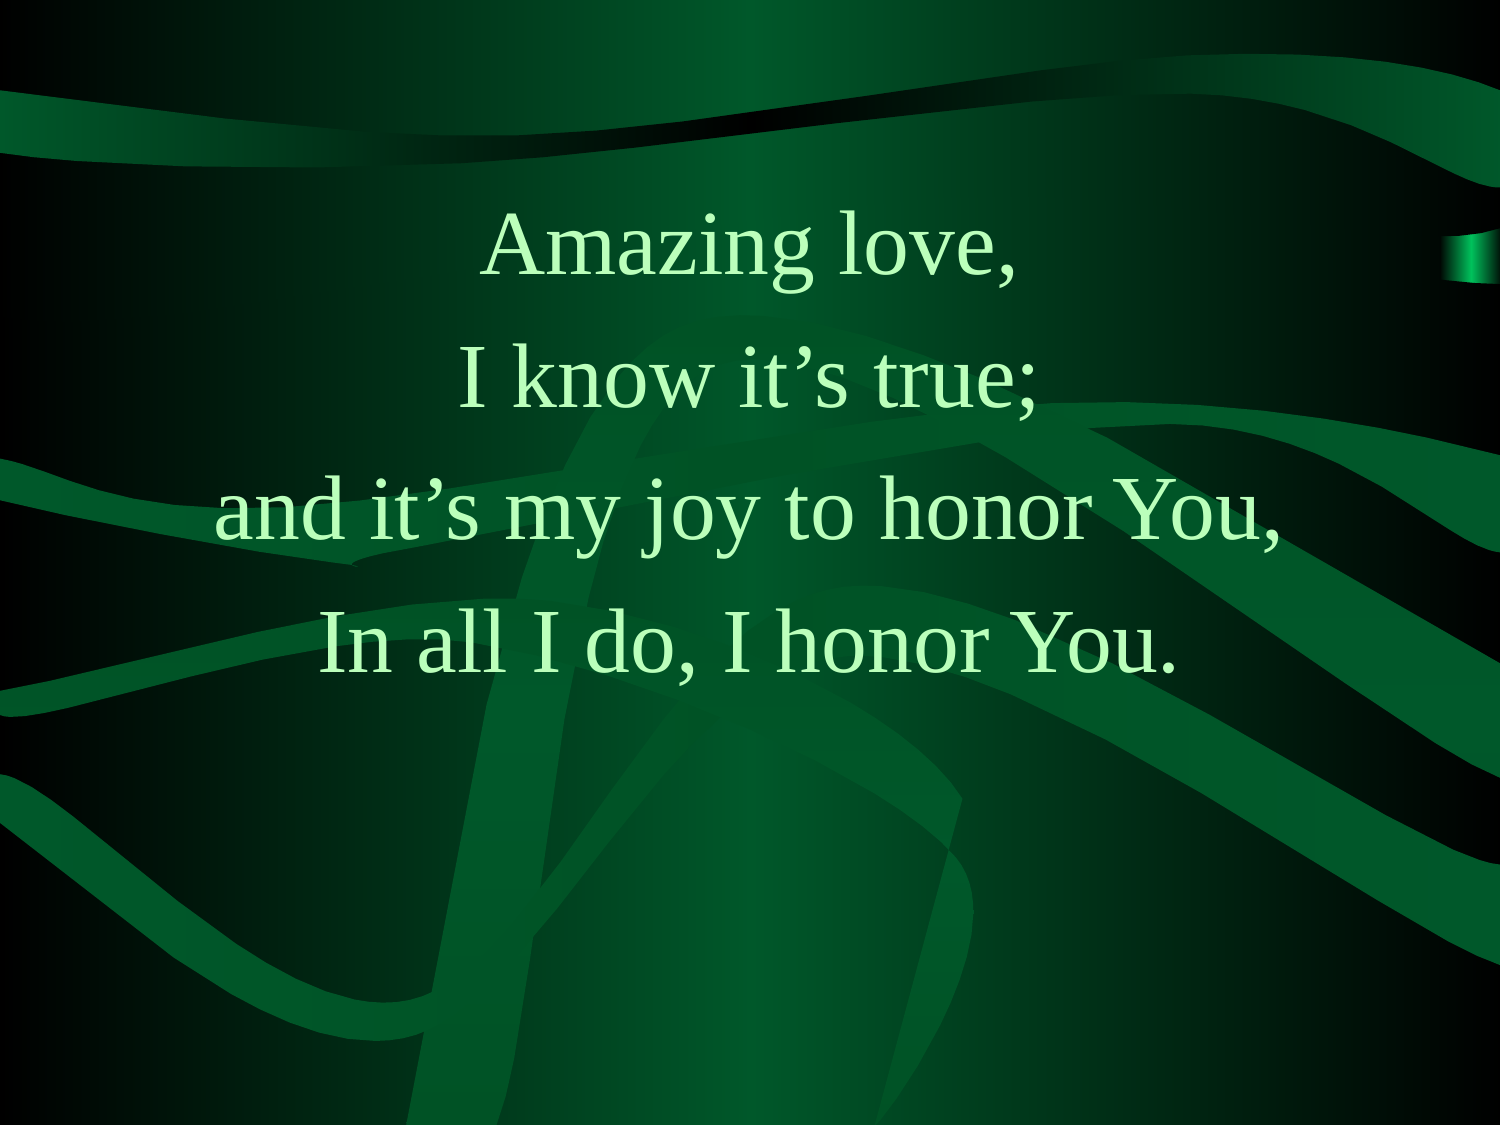

# Amazing love,
I know it’s true;
and it’s my joy to honor You,
In all I do, I honor You.